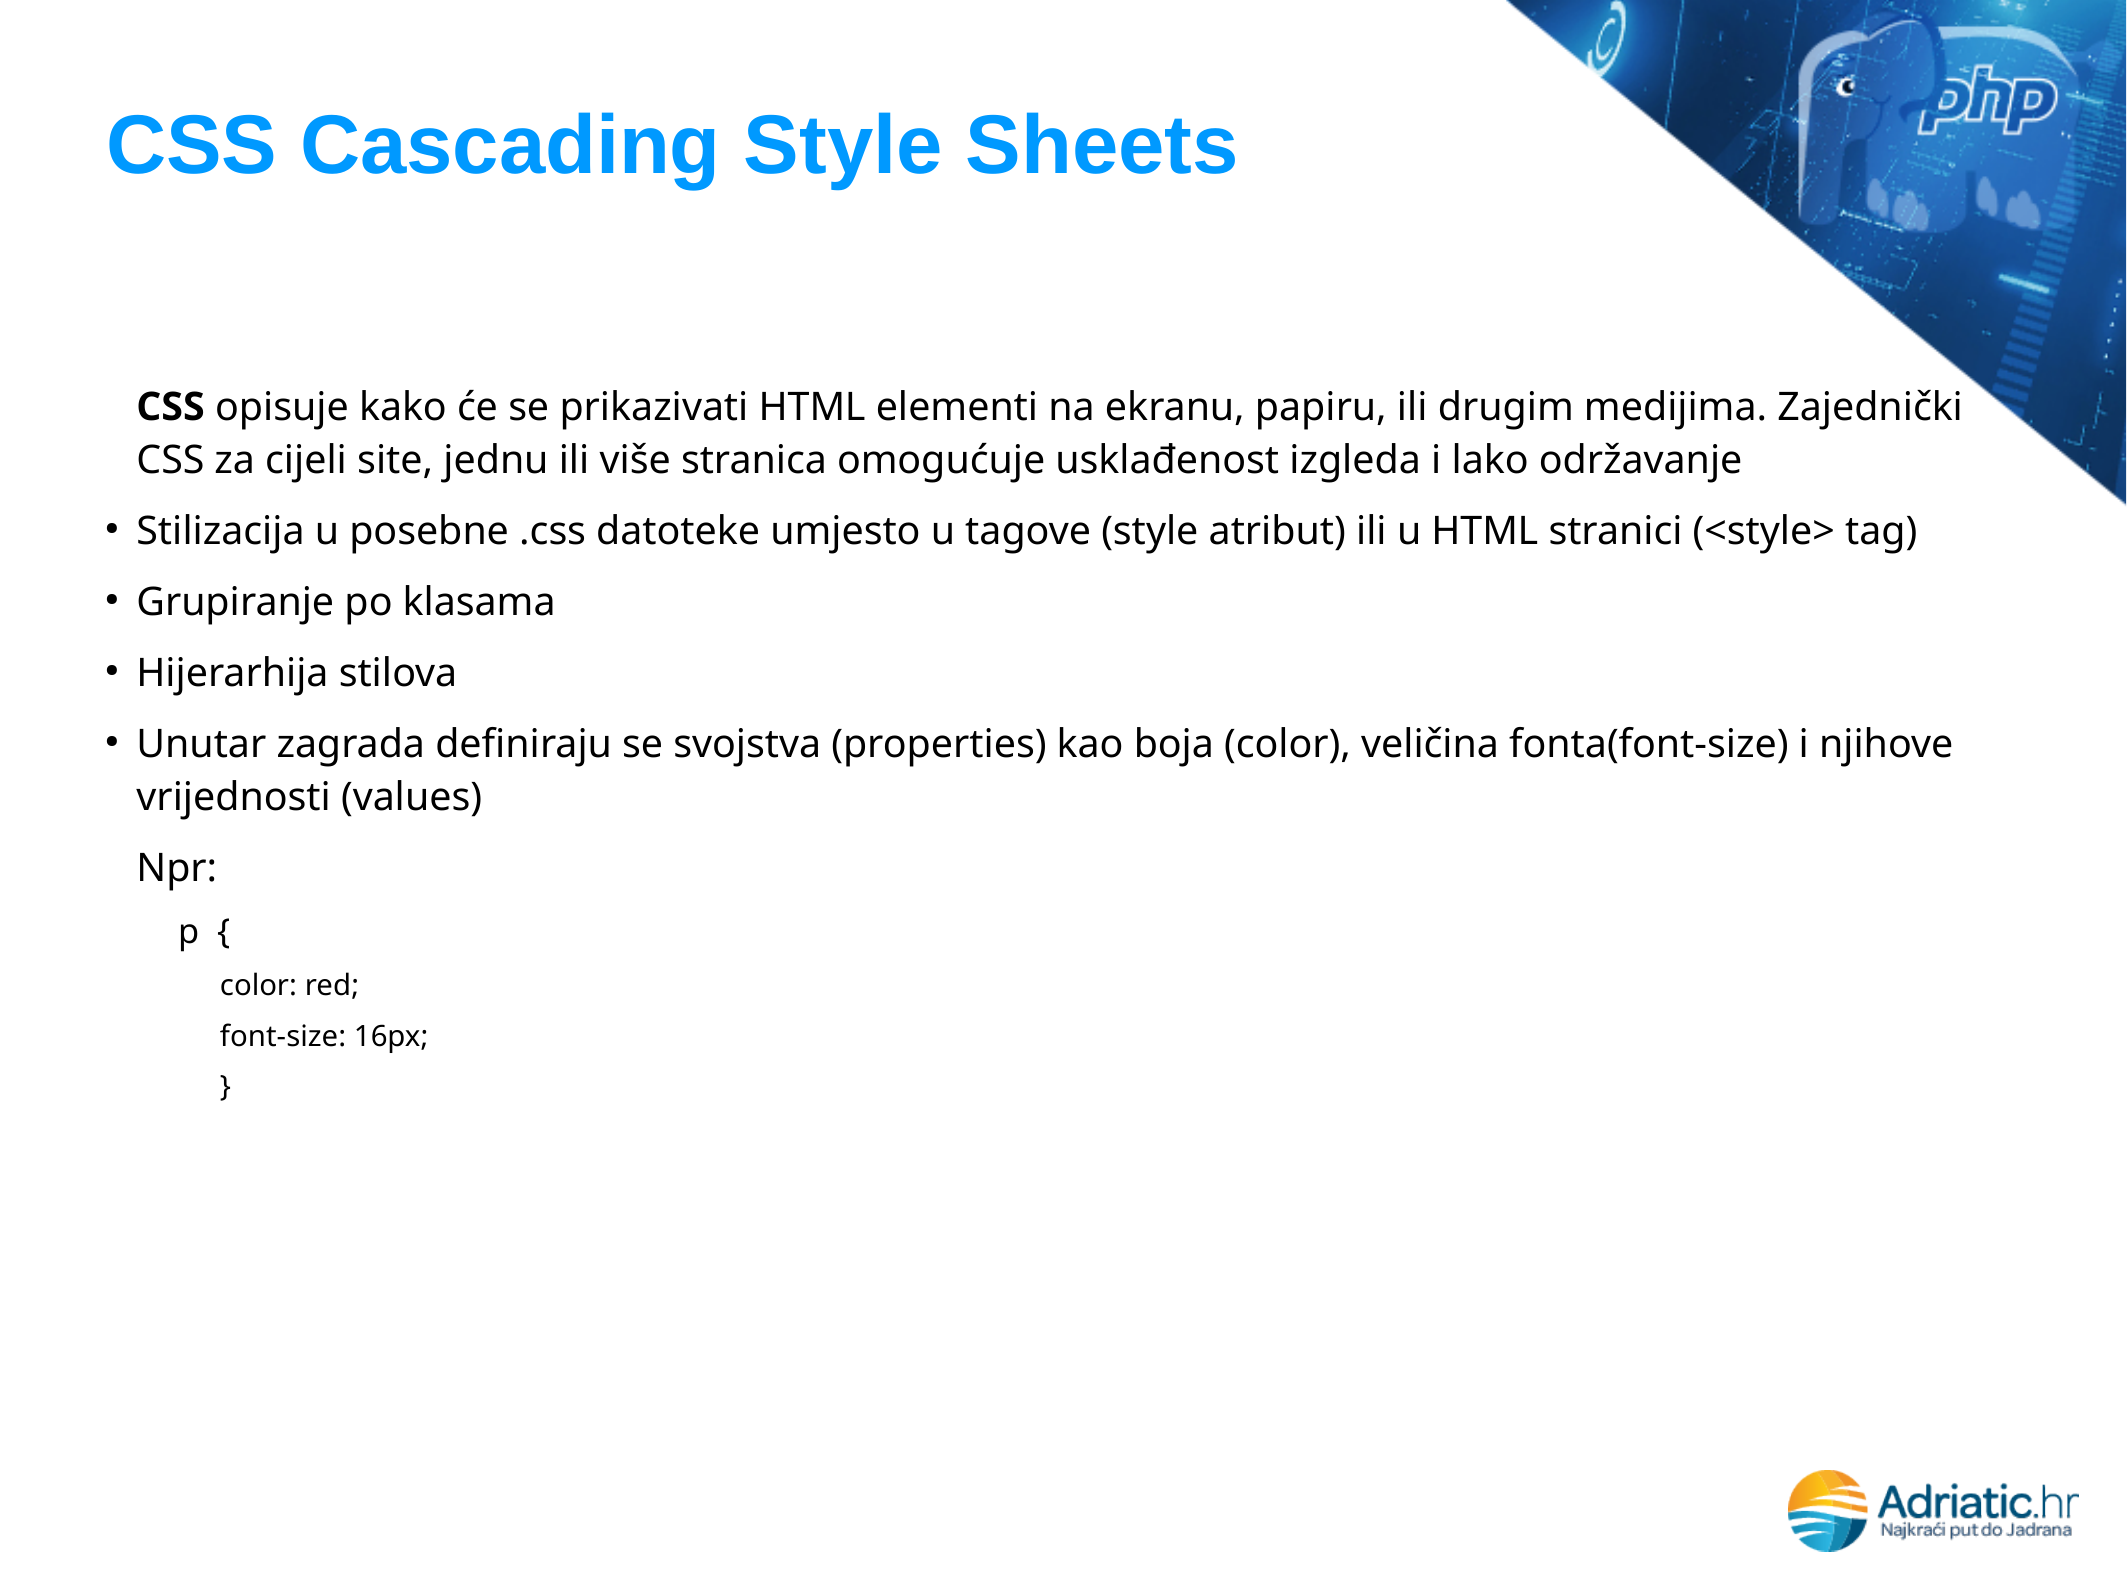

# CSS Cascading Style Sheets
CSS opisuje kako će se prikazivati HTML elementi na ekranu, papiru, ili drugim medijima. Zajednički CSS za cijeli site, jednu ili više stranica omogućuje usklađenost izgleda i lako održavanje
Stilizacija u posebne .css datoteke umjesto u tagove (style atribut) ili u HTML stranici (<style> tag)
Grupiranje po klasama
Hijerarhija stilova
Unutar zagrada definiraju se svojstva (properties) kao boja (color), veličina fonta(font-size) i njihove vrijednosti (values)
Npr:
p {
color: red;
font-size: 16px;
}